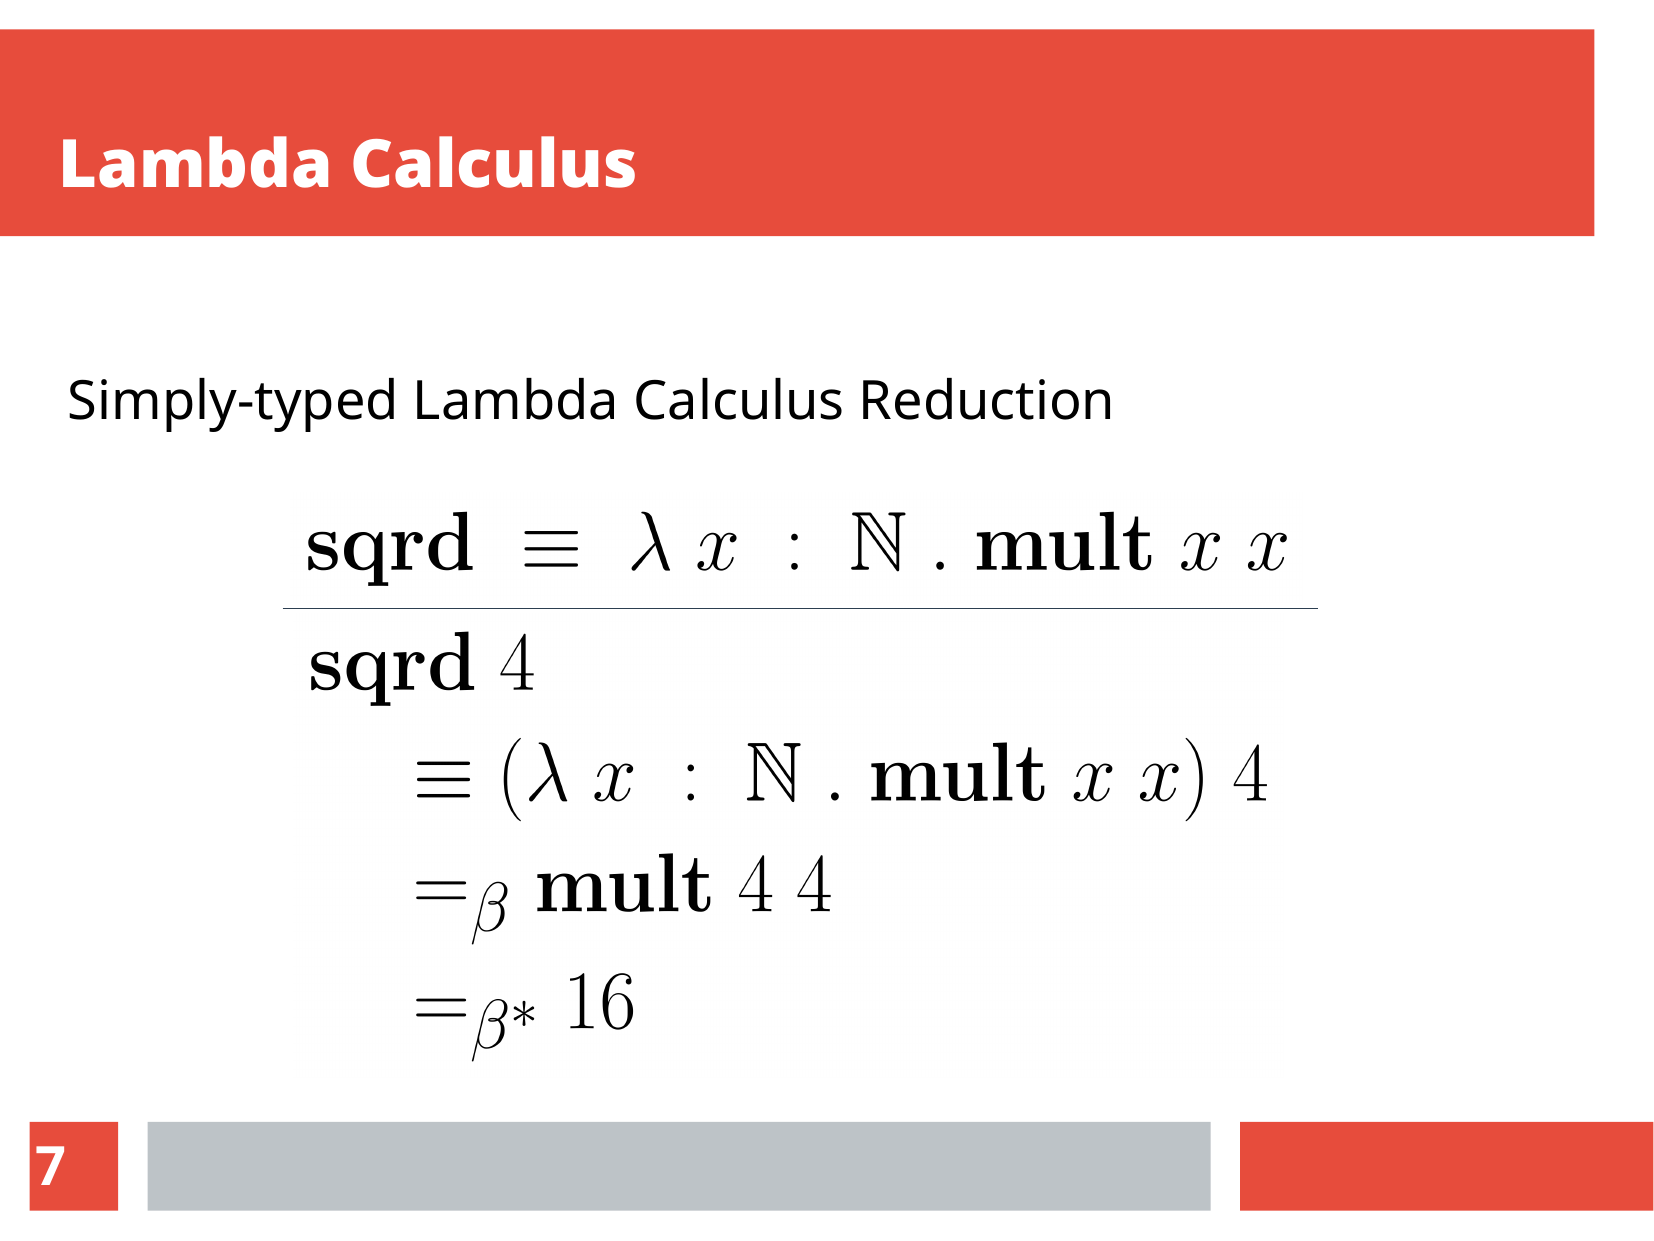

# Lambda Calculus
Simply-typed Lambda Calculus Reduction
7
30